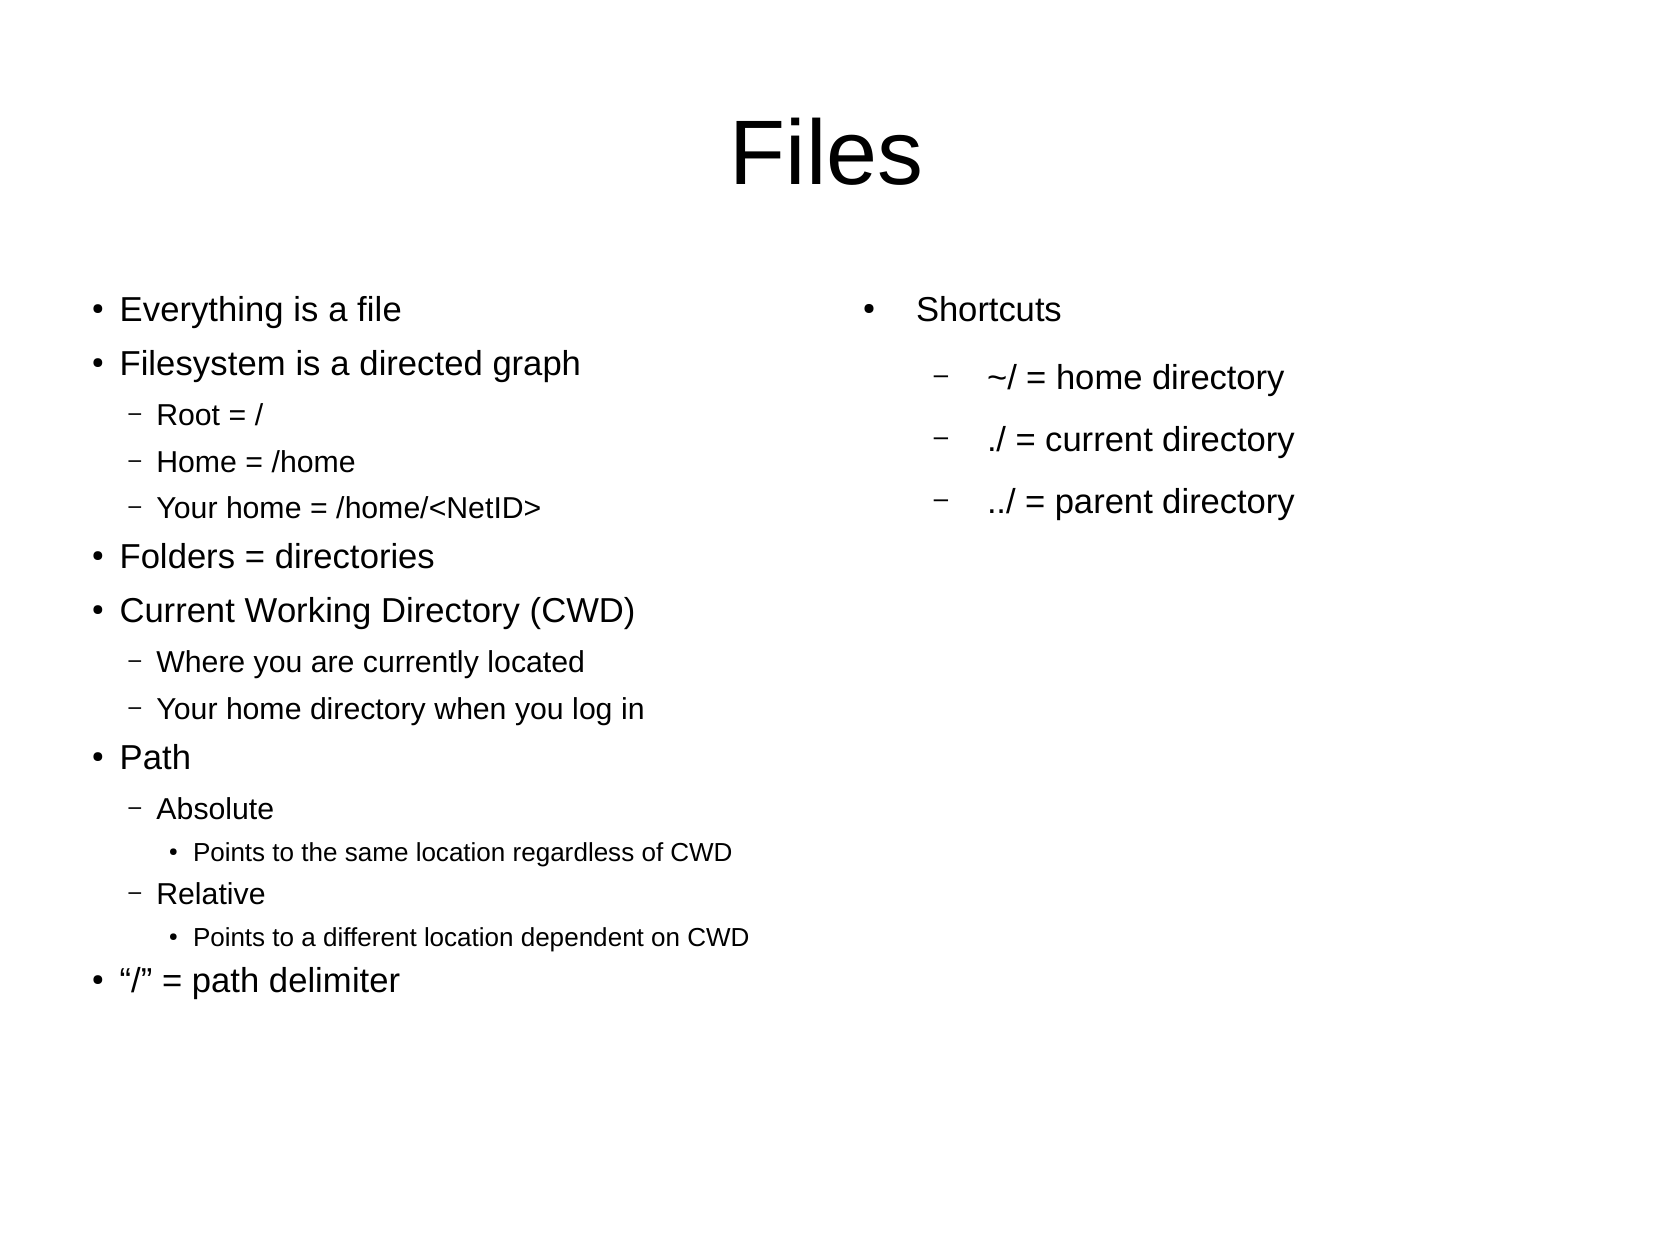

# Files
Everything is a file
Filesystem is a directed graph
Root = /
Home = /home
Your home = /home/<NetID>
Folders = directories
Current Working Directory (CWD)
Where you are currently located
Your home directory when you log in
Path
Absolute
Points to the same location regardless of CWD
Relative
Points to a different location dependent on CWD
“/” = path delimiter
Shortcuts
~/ = home directory
./ = current directory
../ = parent directory